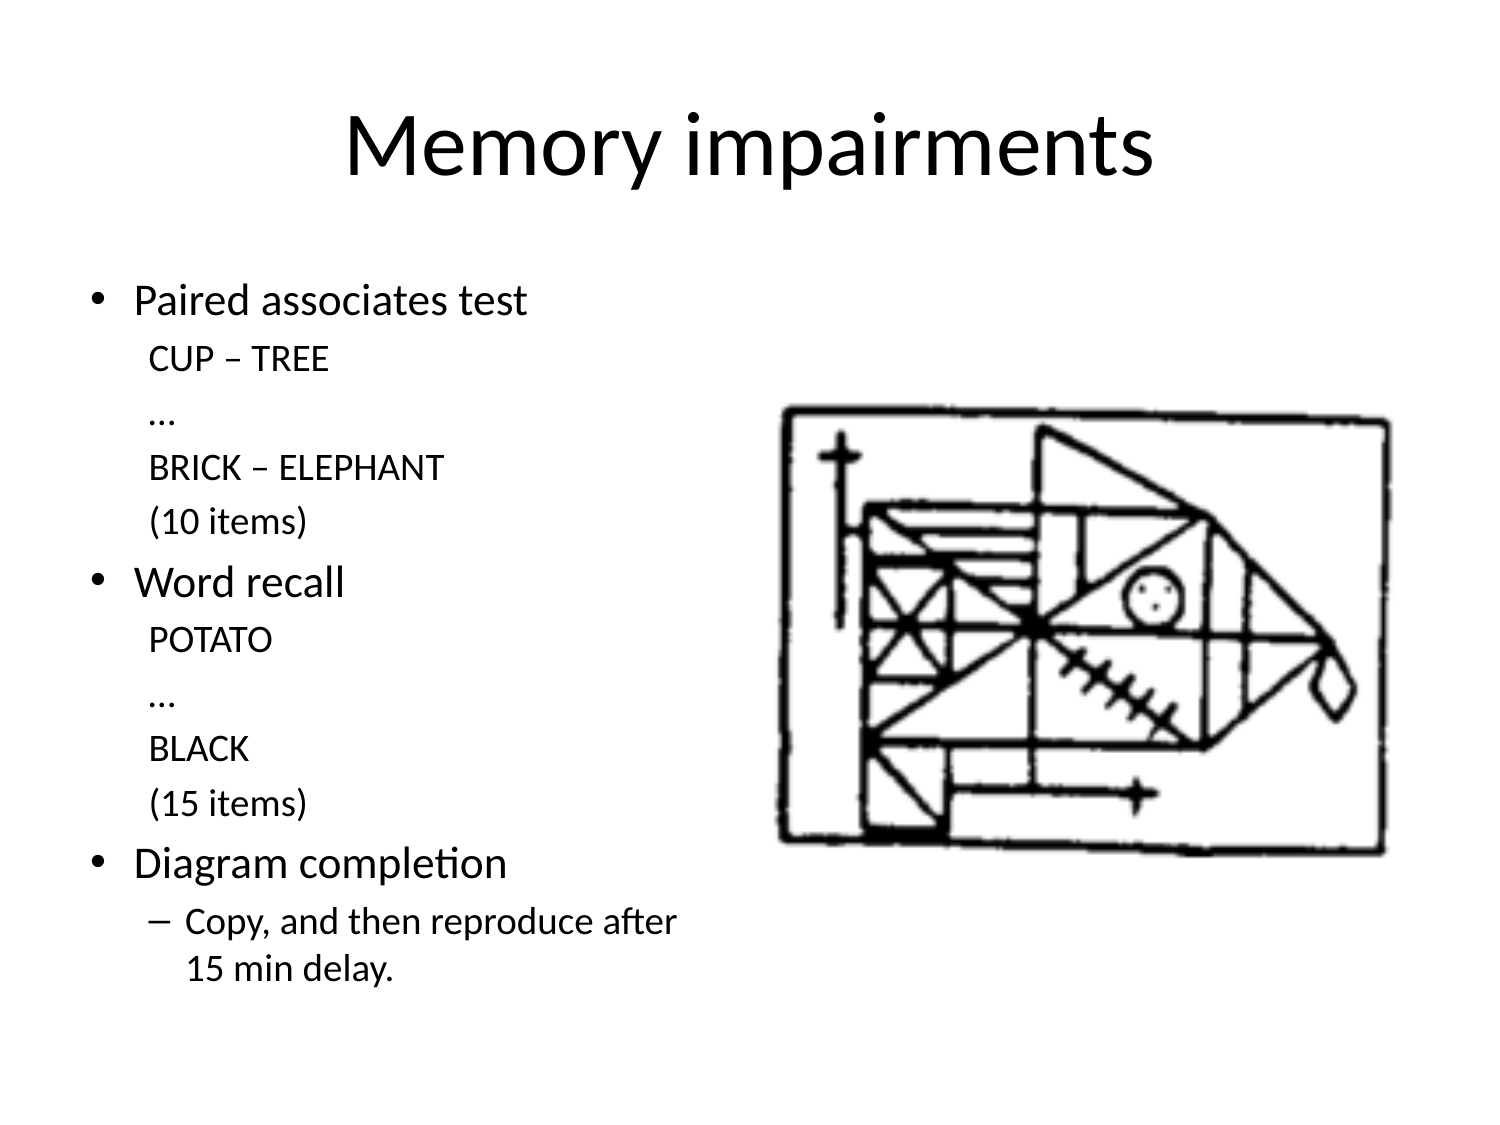

# Memory impairments
Paired associates test
	CUP – TREE
	…
	BRICK – ELEPHANT
	(10 items)
Word recall
	POTATO
	…
	BLACK
	(15 items)
Diagram completion
Copy, and then reproduce after 15 min delay.